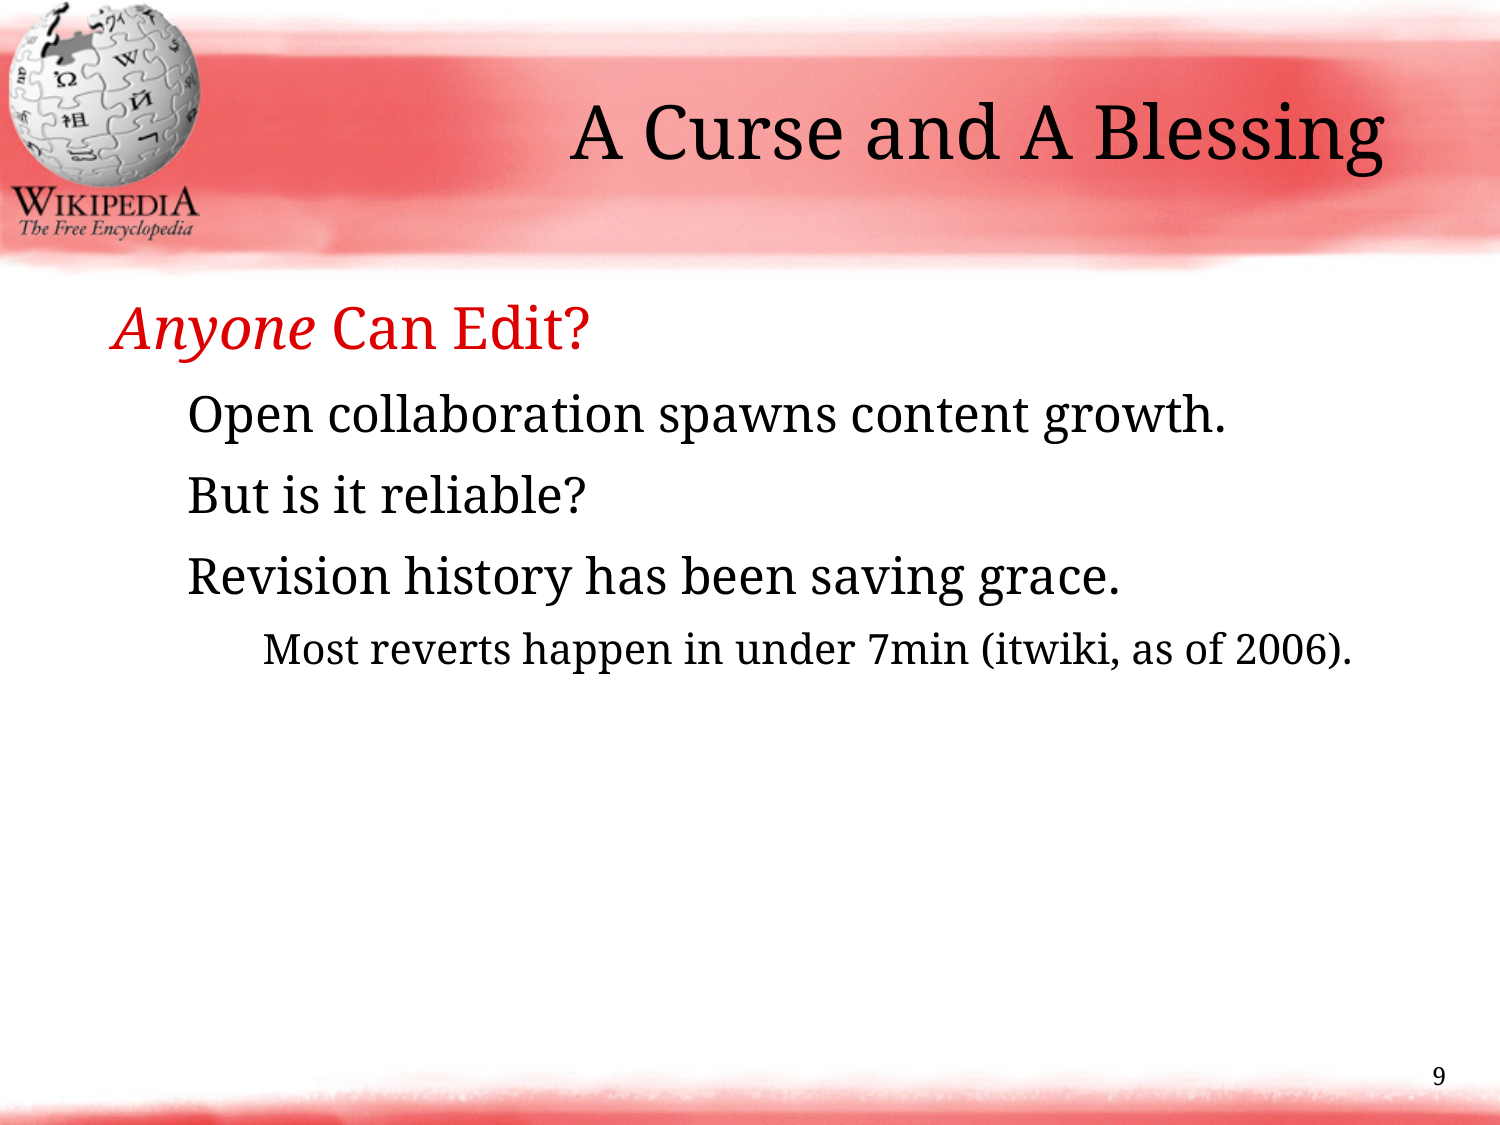

# A Curse and A Blessing
Anyone Can Edit?
Open collaboration spawns content growth.
But is it reliable?
Revision history has been saving grace.
Most reverts happen in under 7min (itwiki, as of 2006).
9